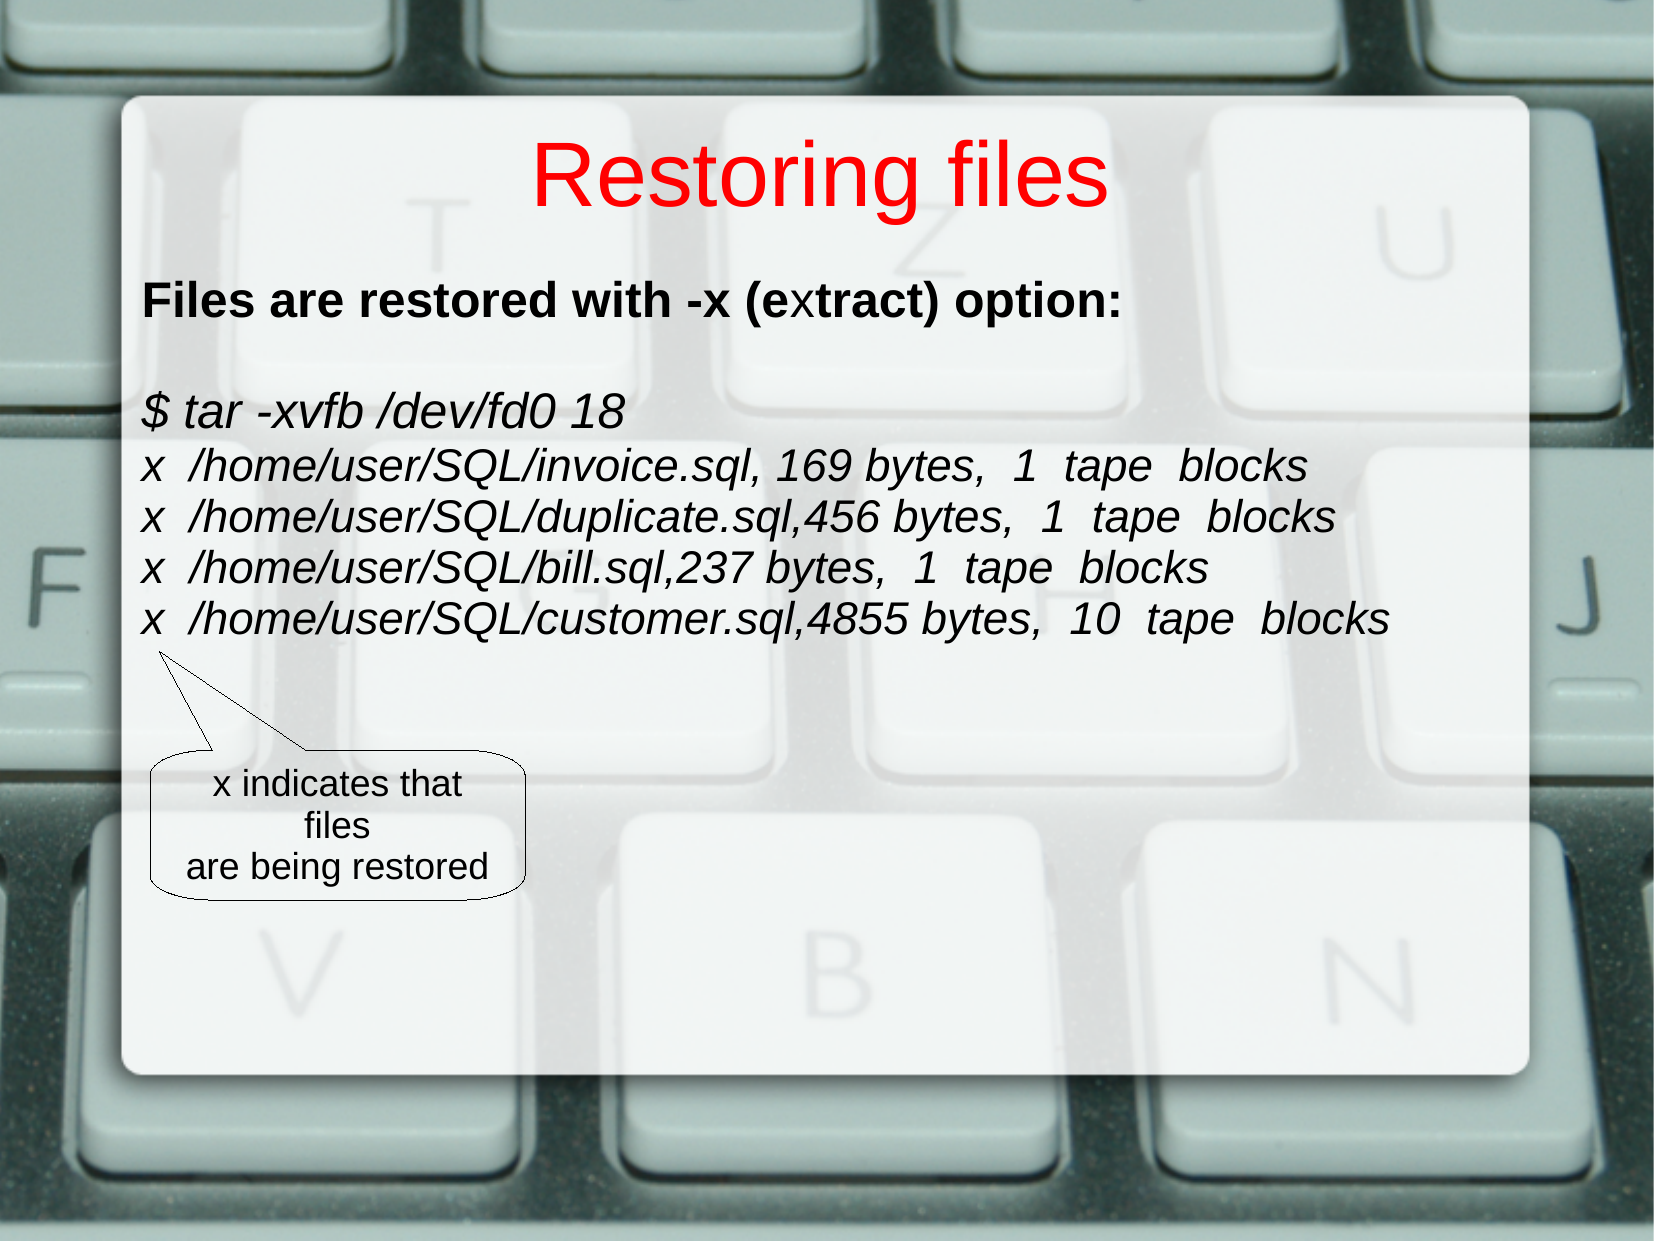

# Restoring files
Files are restored with -x (extract) option:
$ tar -xvfb /dev/fd0 18
x /home/user/SQL/invoice.sql, 169 bytes, 1 tape blocks
x /home/user/SQL/duplicate.sql,456 bytes, 1 tape blocks
x /home/user/SQL/bill.sql,237 bytes, 1 tape blocks
x /home/user/SQL/customer.sql,4855 bytes, 10 tape blocks
x indicates that files
are being restored